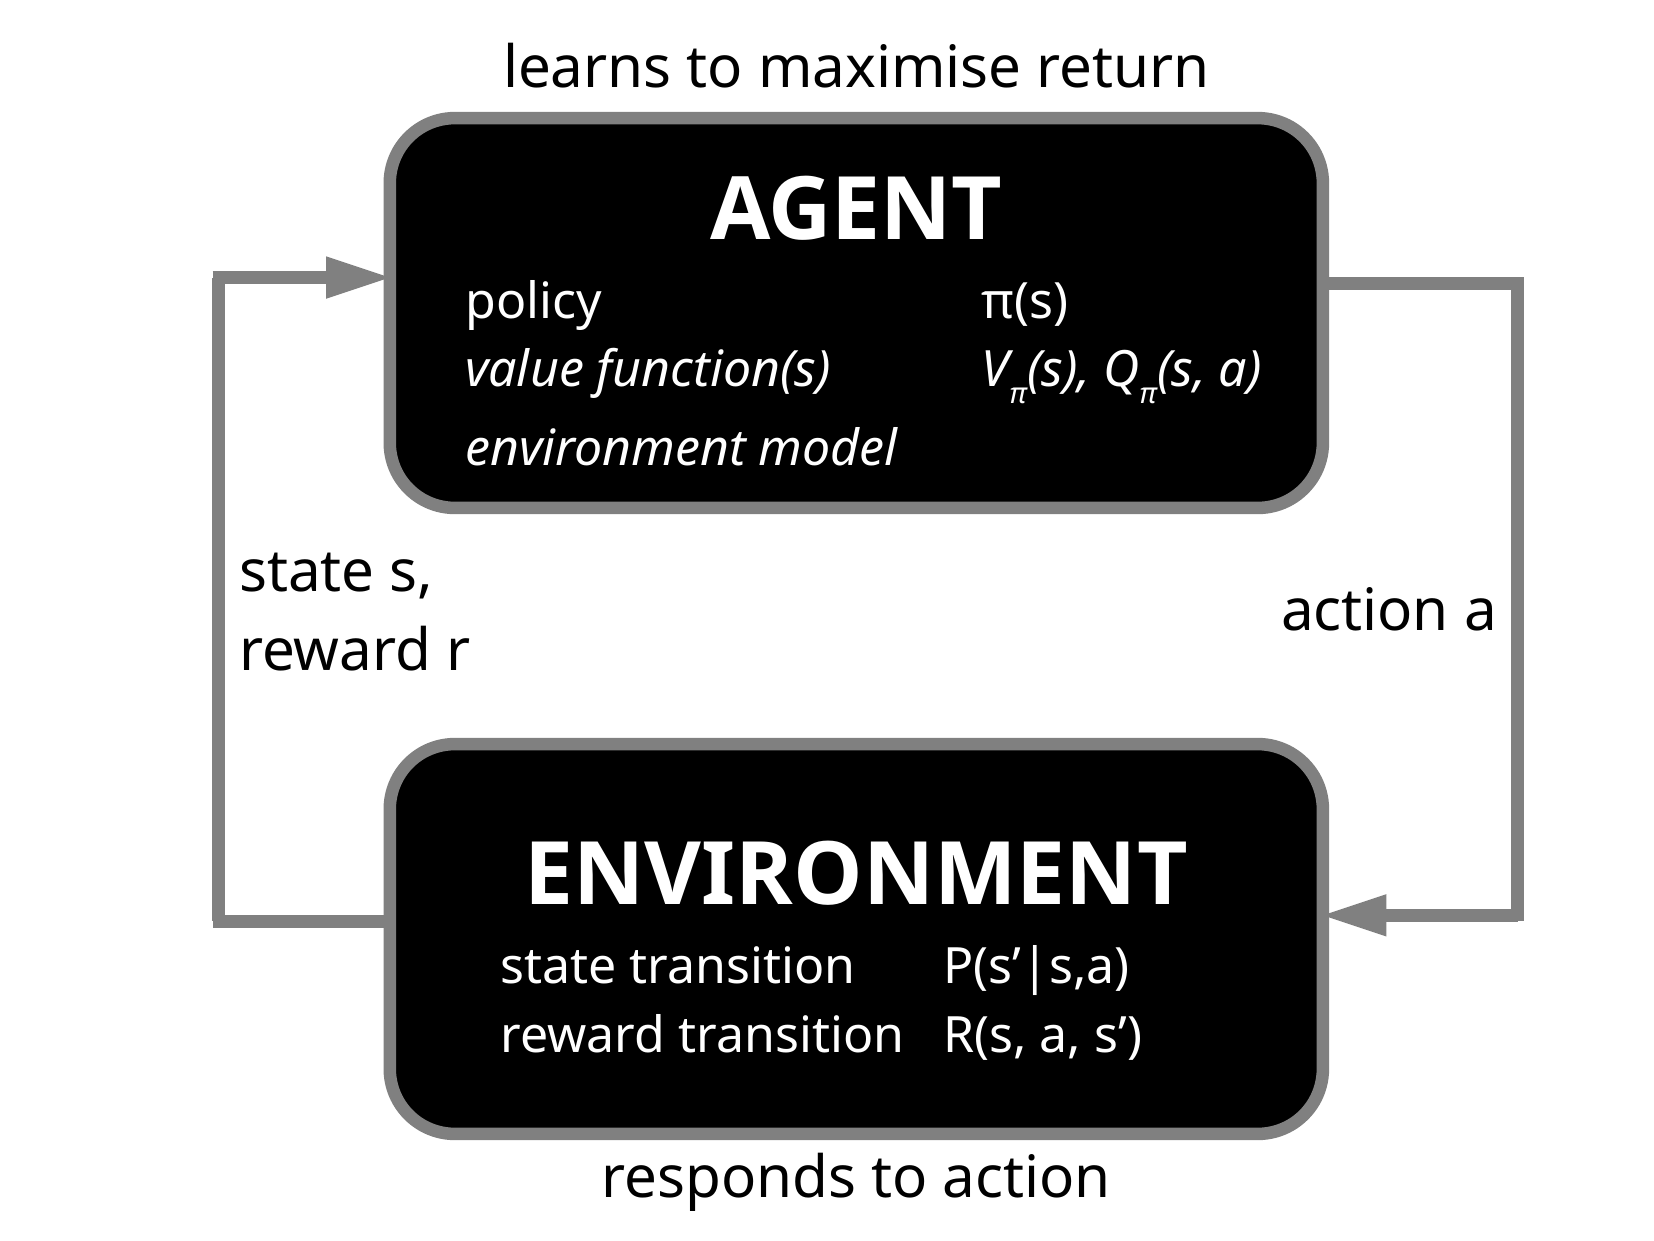

learns to maximise return
AGENT
policy 					π(s)
value function(s) 		Vπ(s), Qπ(s, a)
environment model
state s,
reward r
action a
ENVIRONMENT
state transition 		P(s’|s,a)
reward transition 	R(s, a, s’)
responds to action